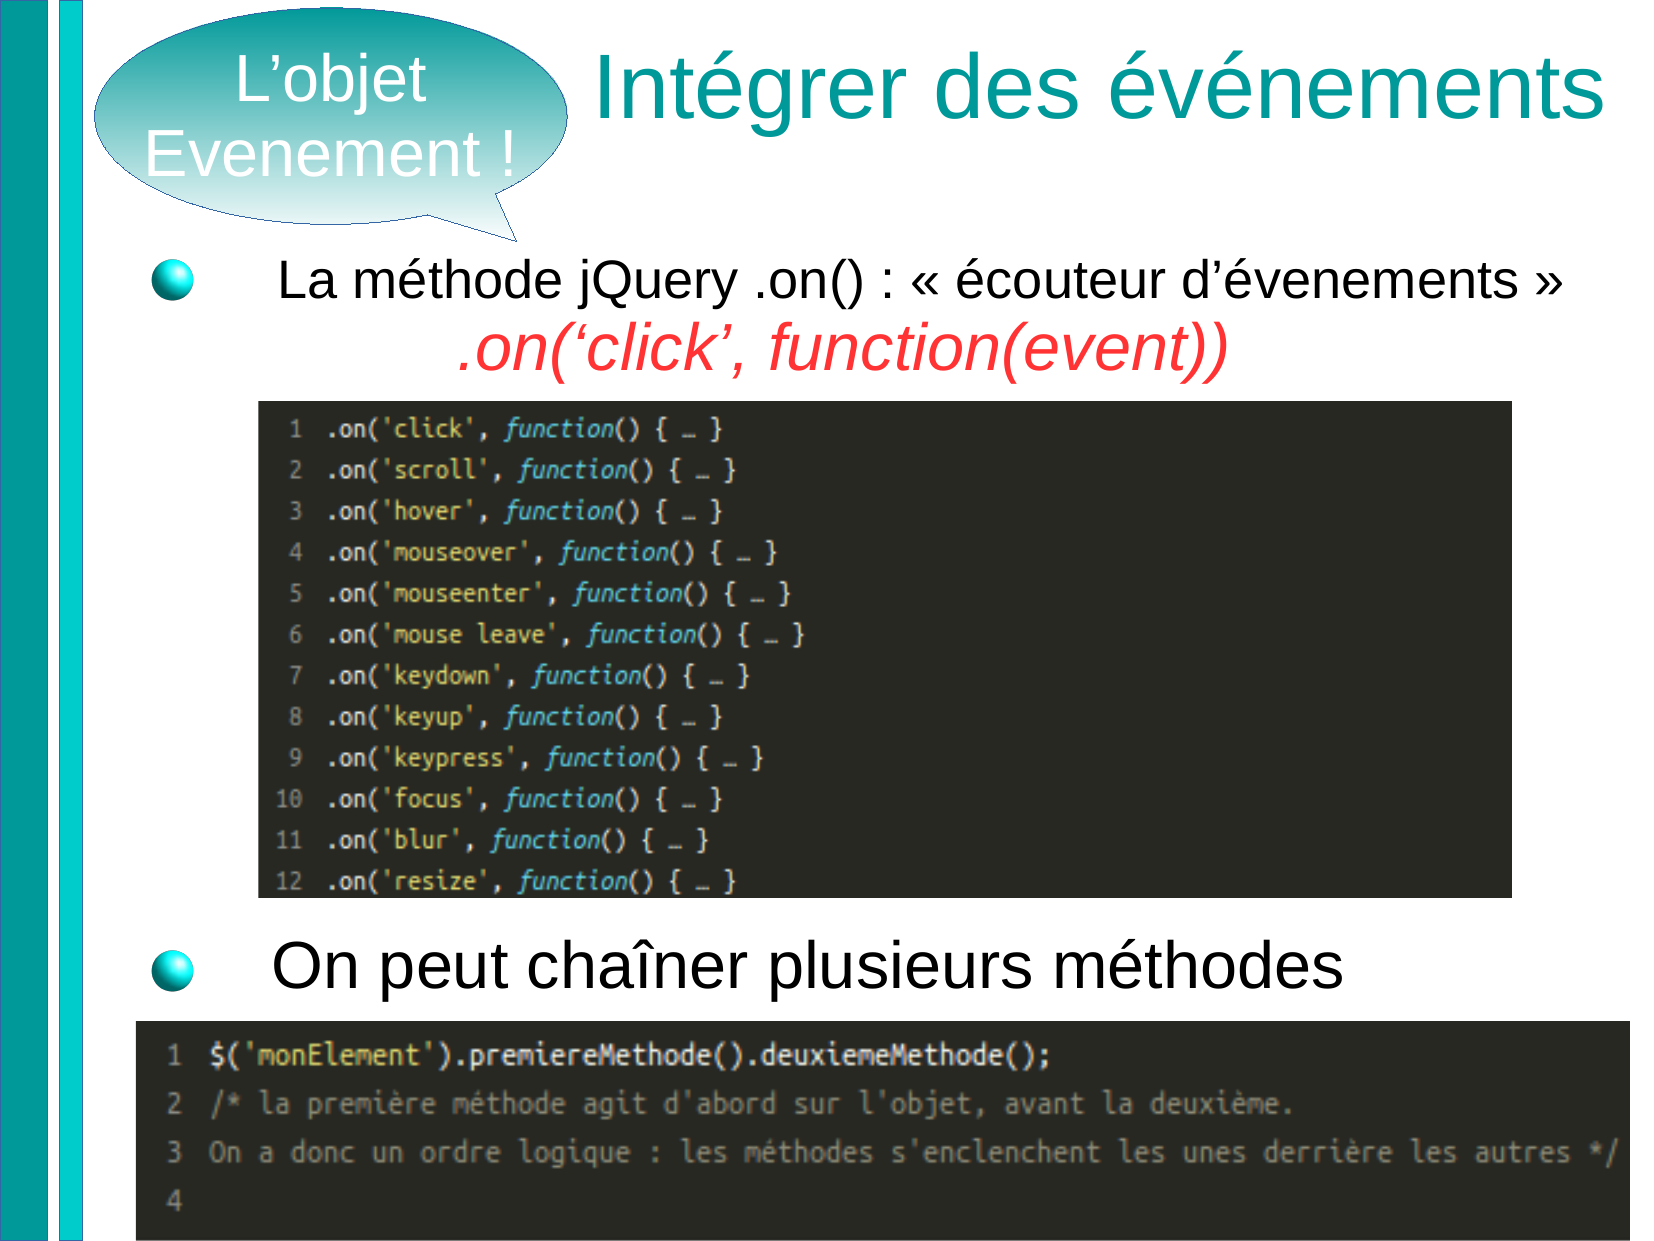

L’objet
Evenement !
Intégrer des événements
# La méthode jQuery .on() : « écouteur d’évenements » .on(‘click’, function(event))
On peut chaîner plusieurs méthodes